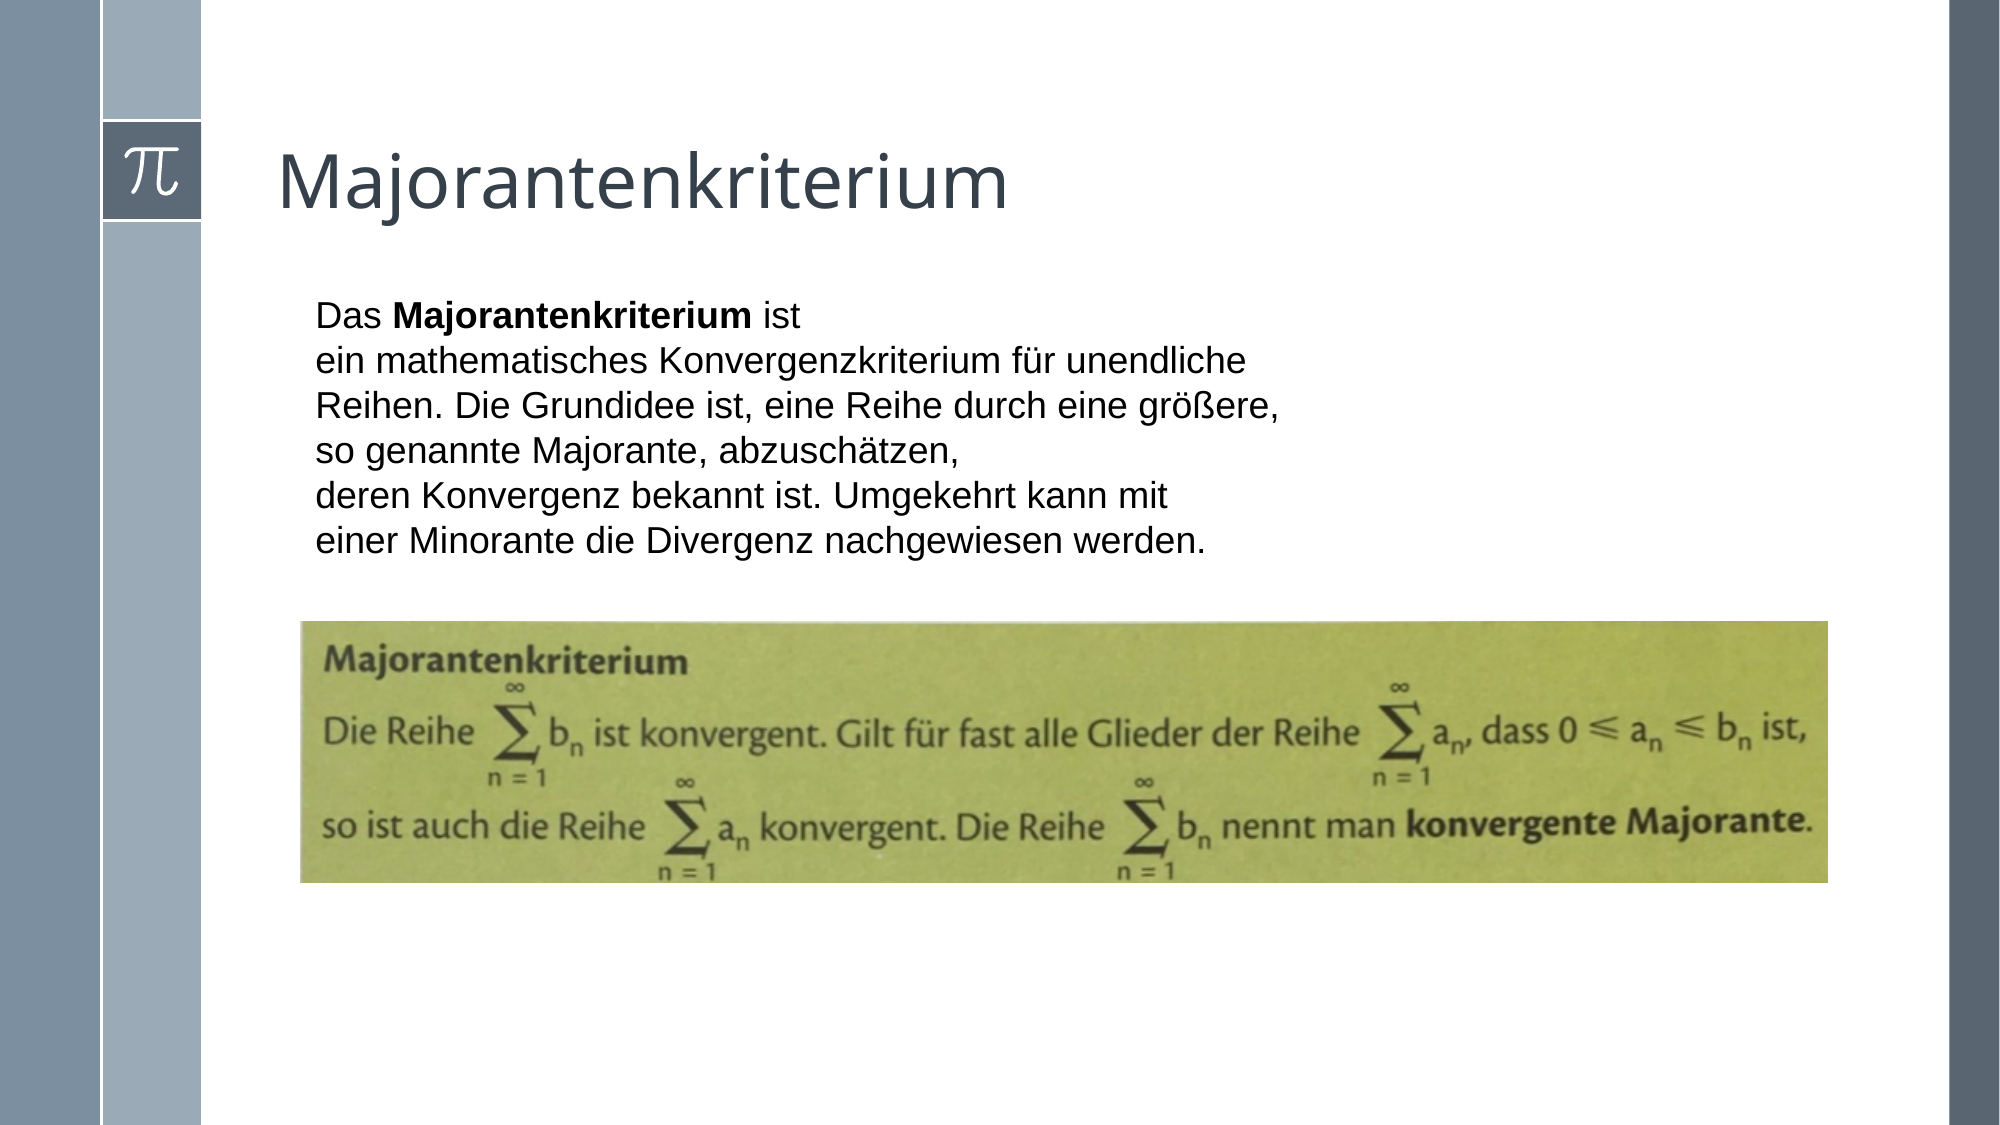

# Majorantenkriterium
Das Majorantenkriterium ist ein mathematisches Konvergenzkriterium für unendlicheReihen. Die Grundidee ist, eine Reihe durch eine größere, so genannte Majorante, abzuschätzen, deren Konvergenz bekannt ist. Umgekehrt kann mit einer Minorante die Divergenz nachgewiesen werden.